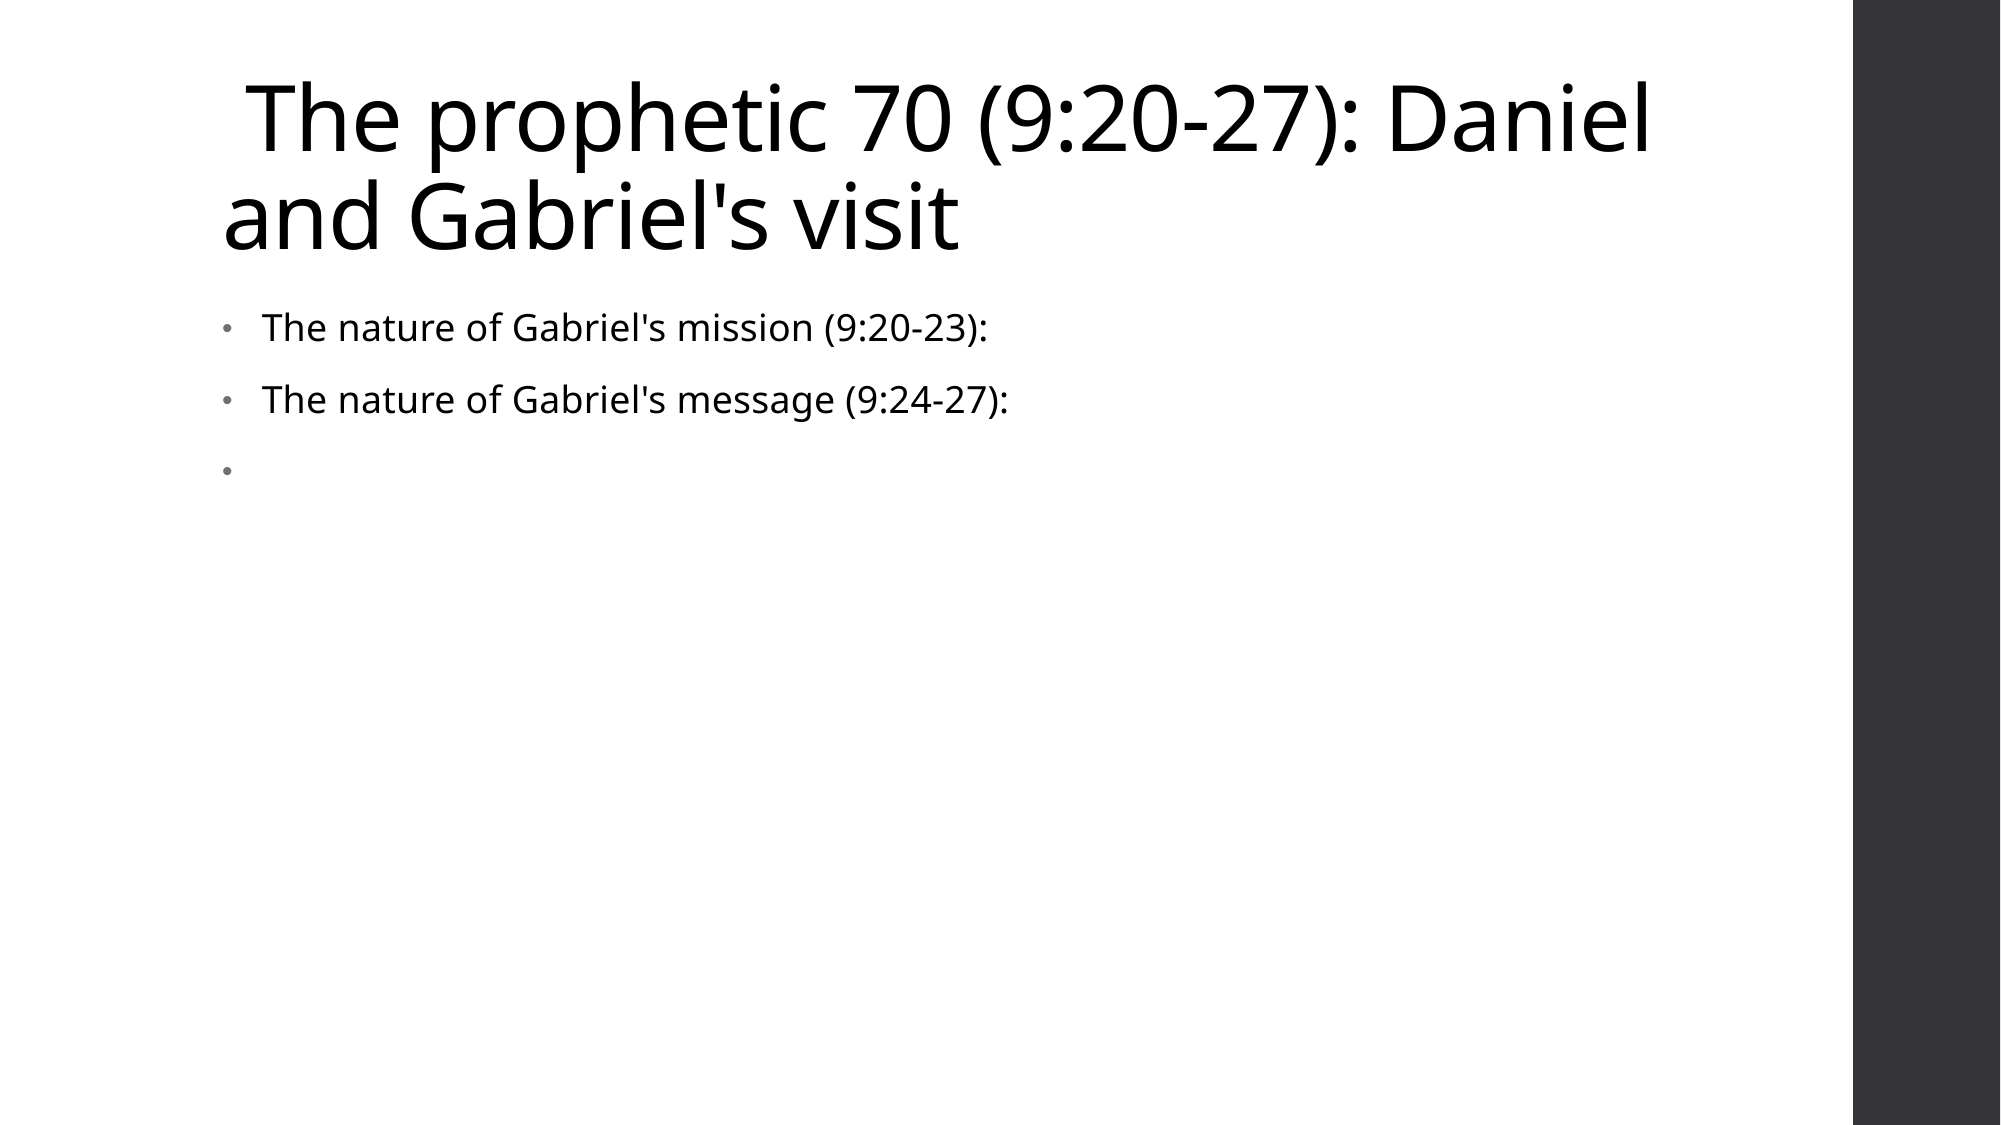

# The prophetic 70 (9:20-27): Daniel and Gabriel's visit
 The nature of Gabriel's mission (9:20-23):
 The nature of Gabriel's message (9:24-27):